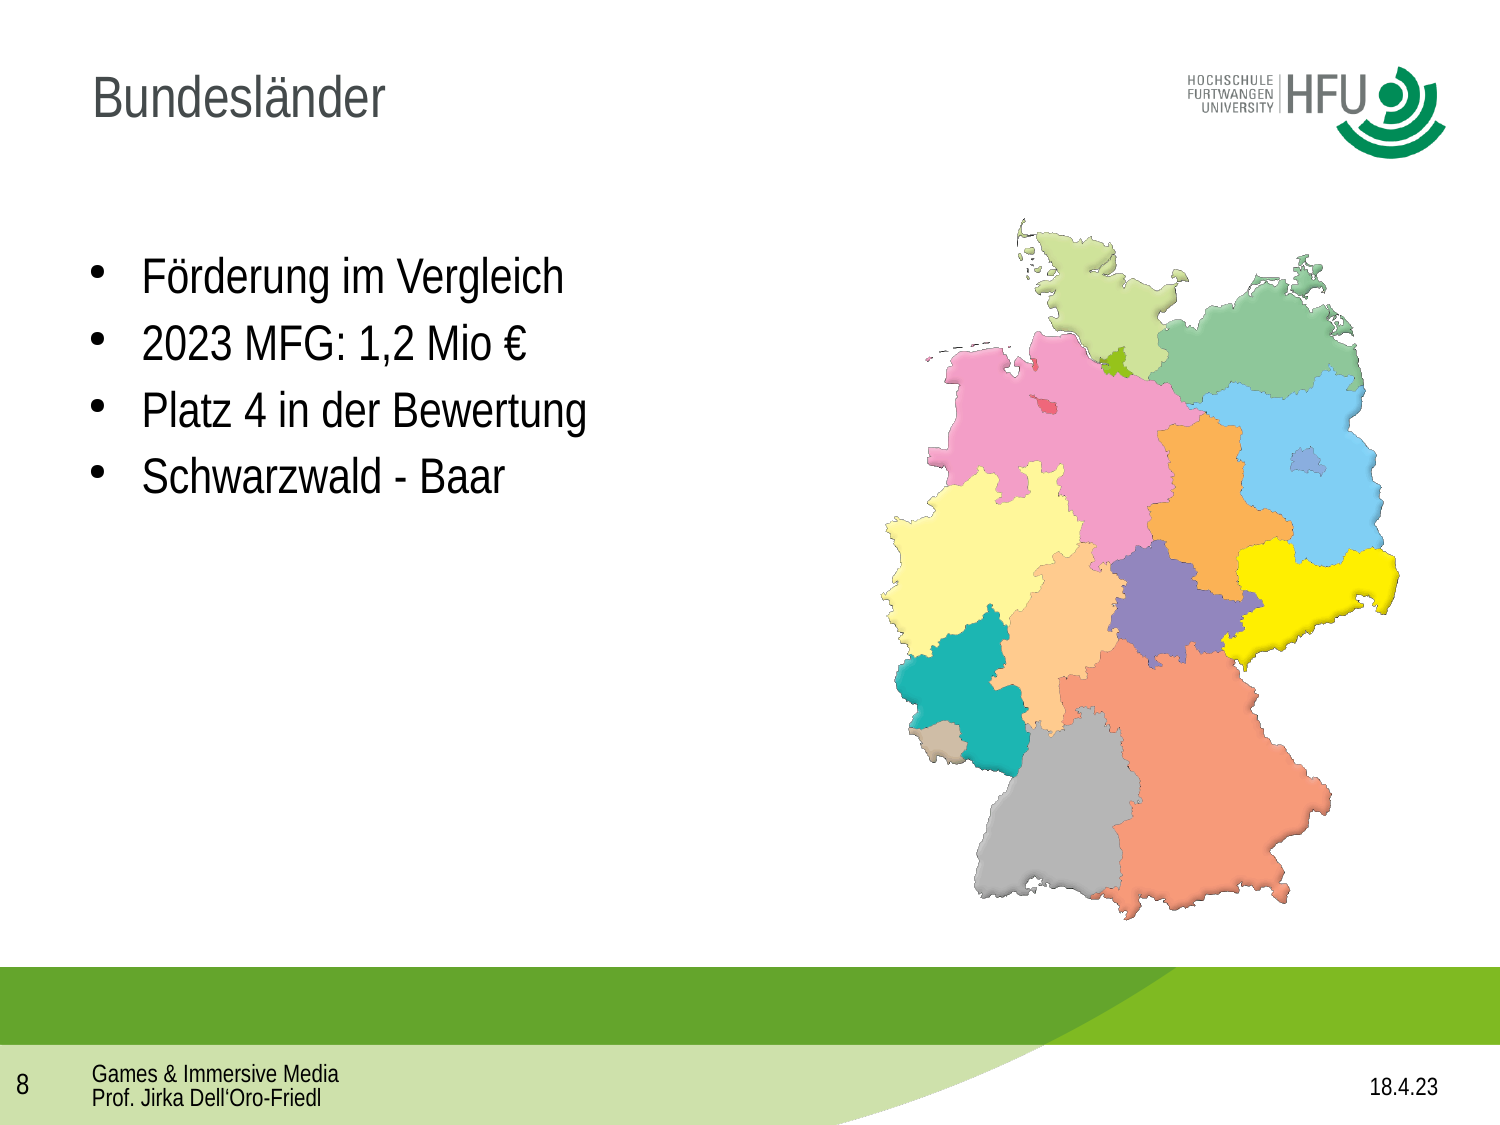

# Bundesländer
Förderung im Vergleich
2023 MFG: 1,2 Mio €
Platz 4 in der Bewertung
Schwarzwald - Baar